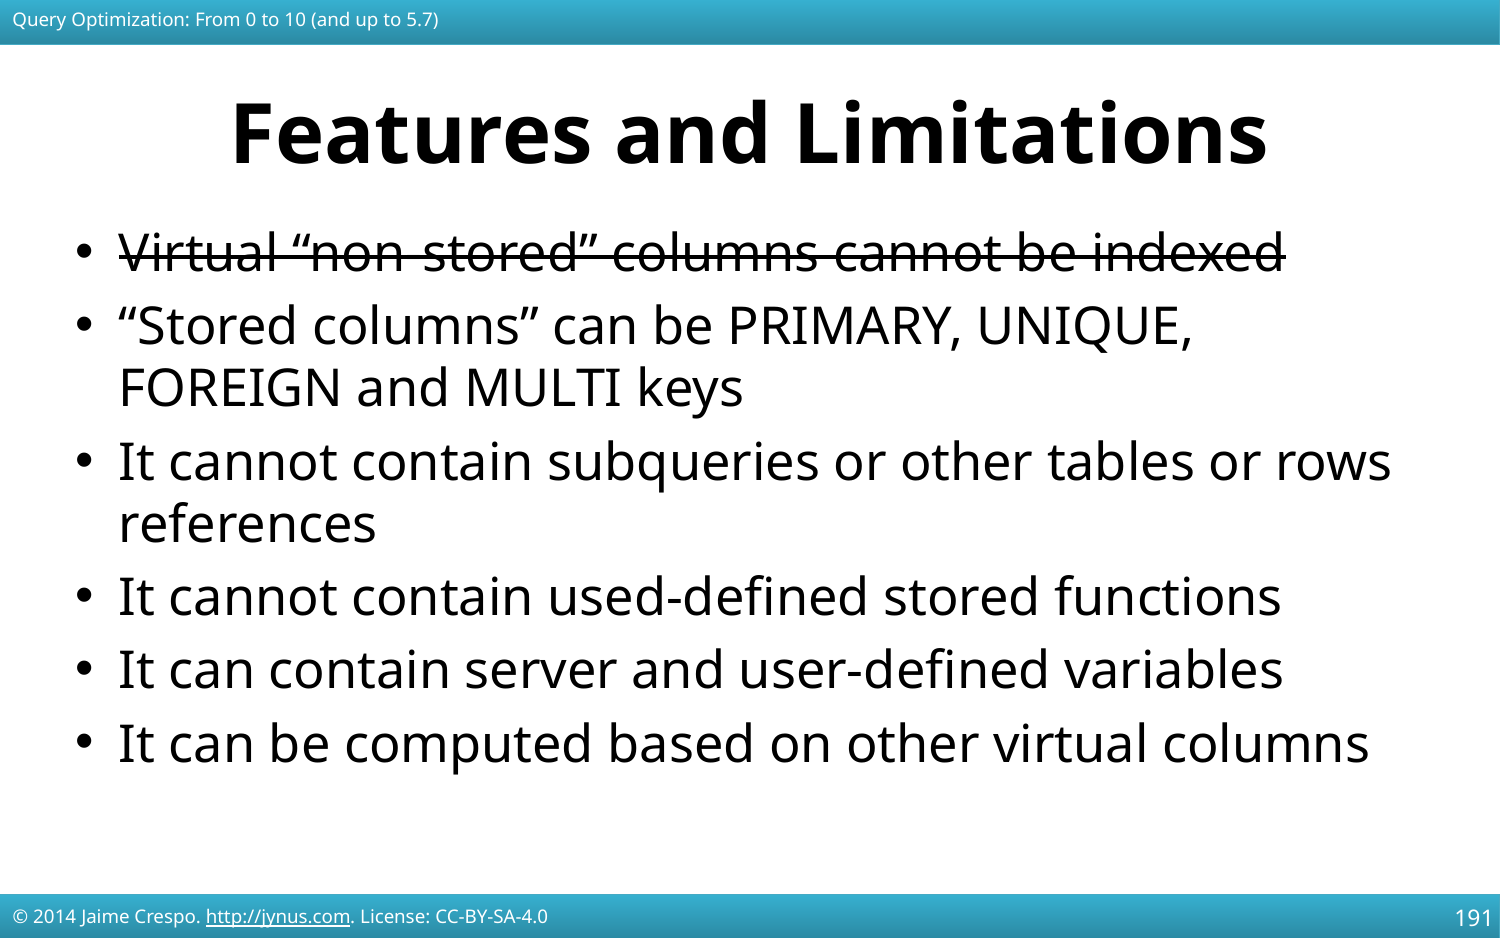

# Features and Limitations
Virtual “non-stored” columns cannot be indexed
“Stored columns” can be PRIMARY, UNIQUE, FOREIGN and MULTI keys
It cannot contain subqueries or other tables or rows references
It cannot contain used-defined stored functions
It can contain server and user-defined variables
It can be computed based on other virtual columns